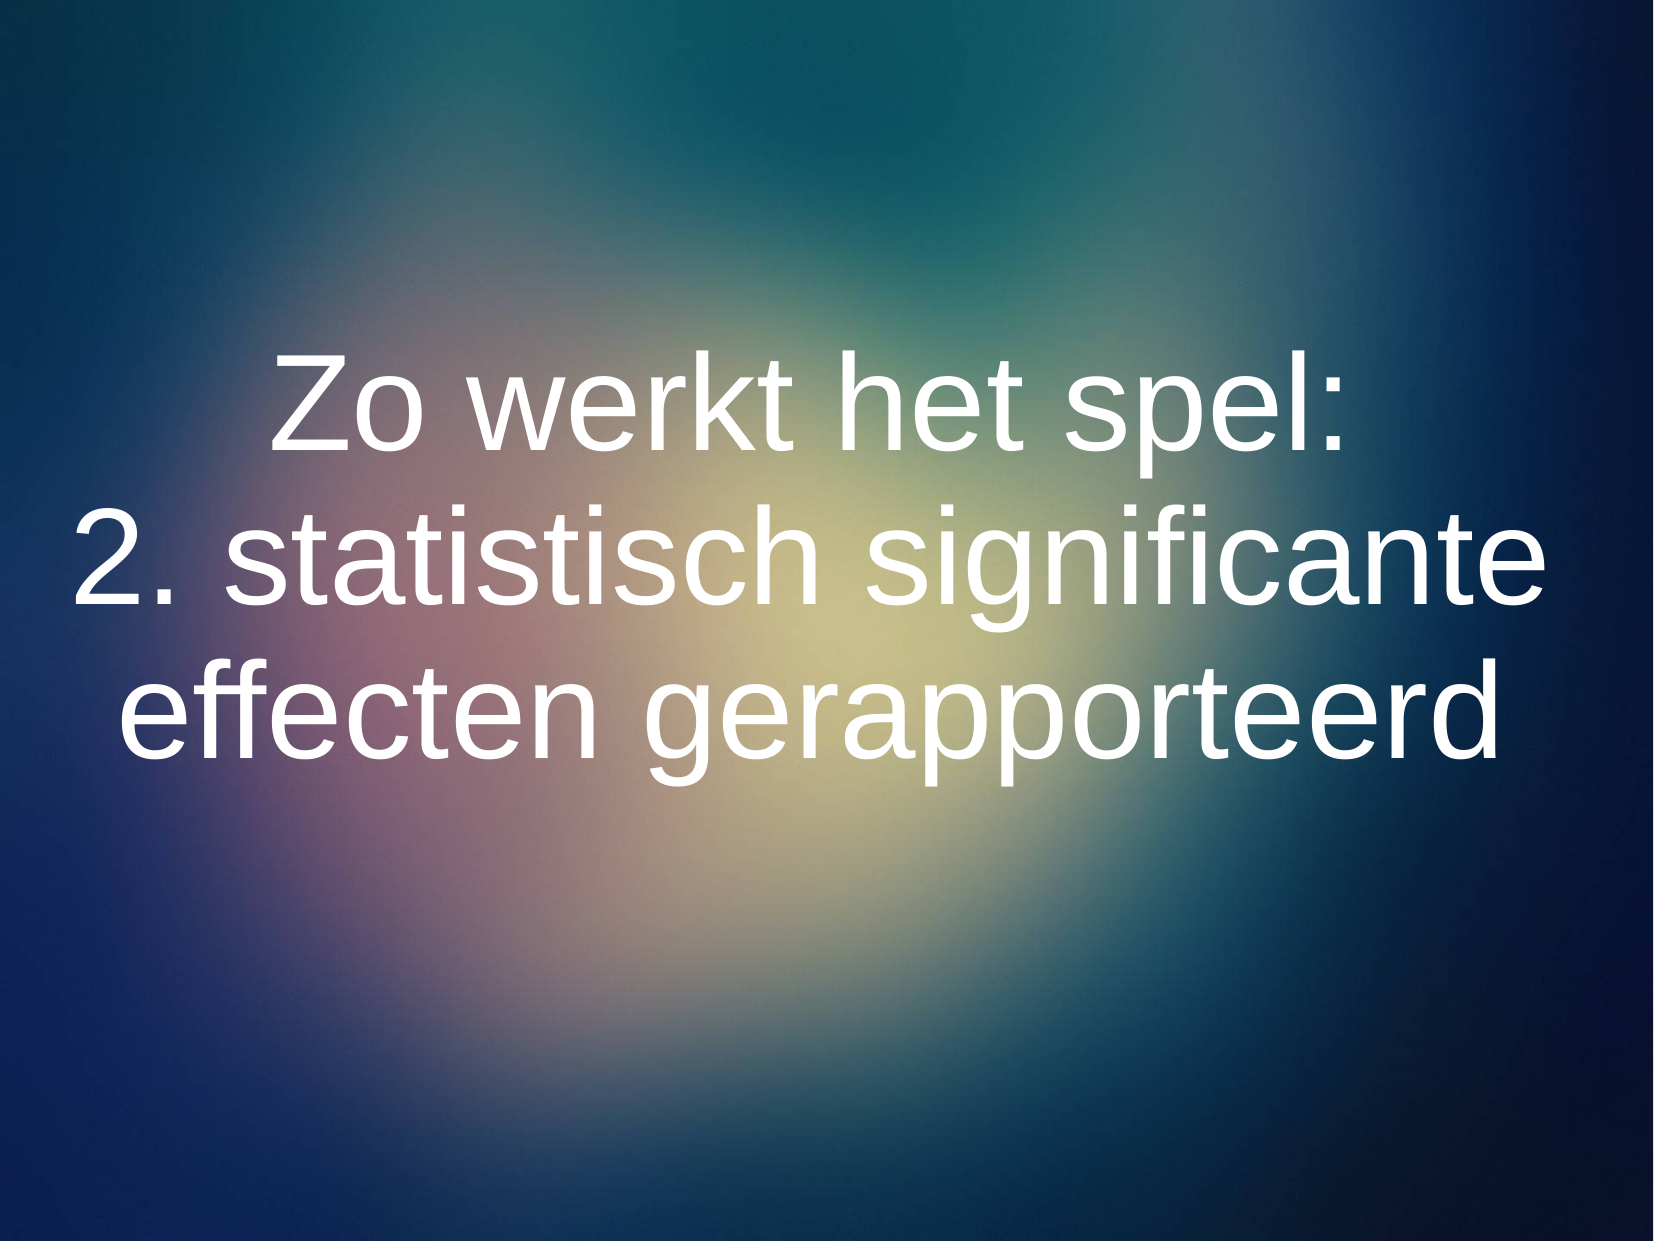

Zo werkt het spel:
2. statistisch significante effecten gerapporteerd